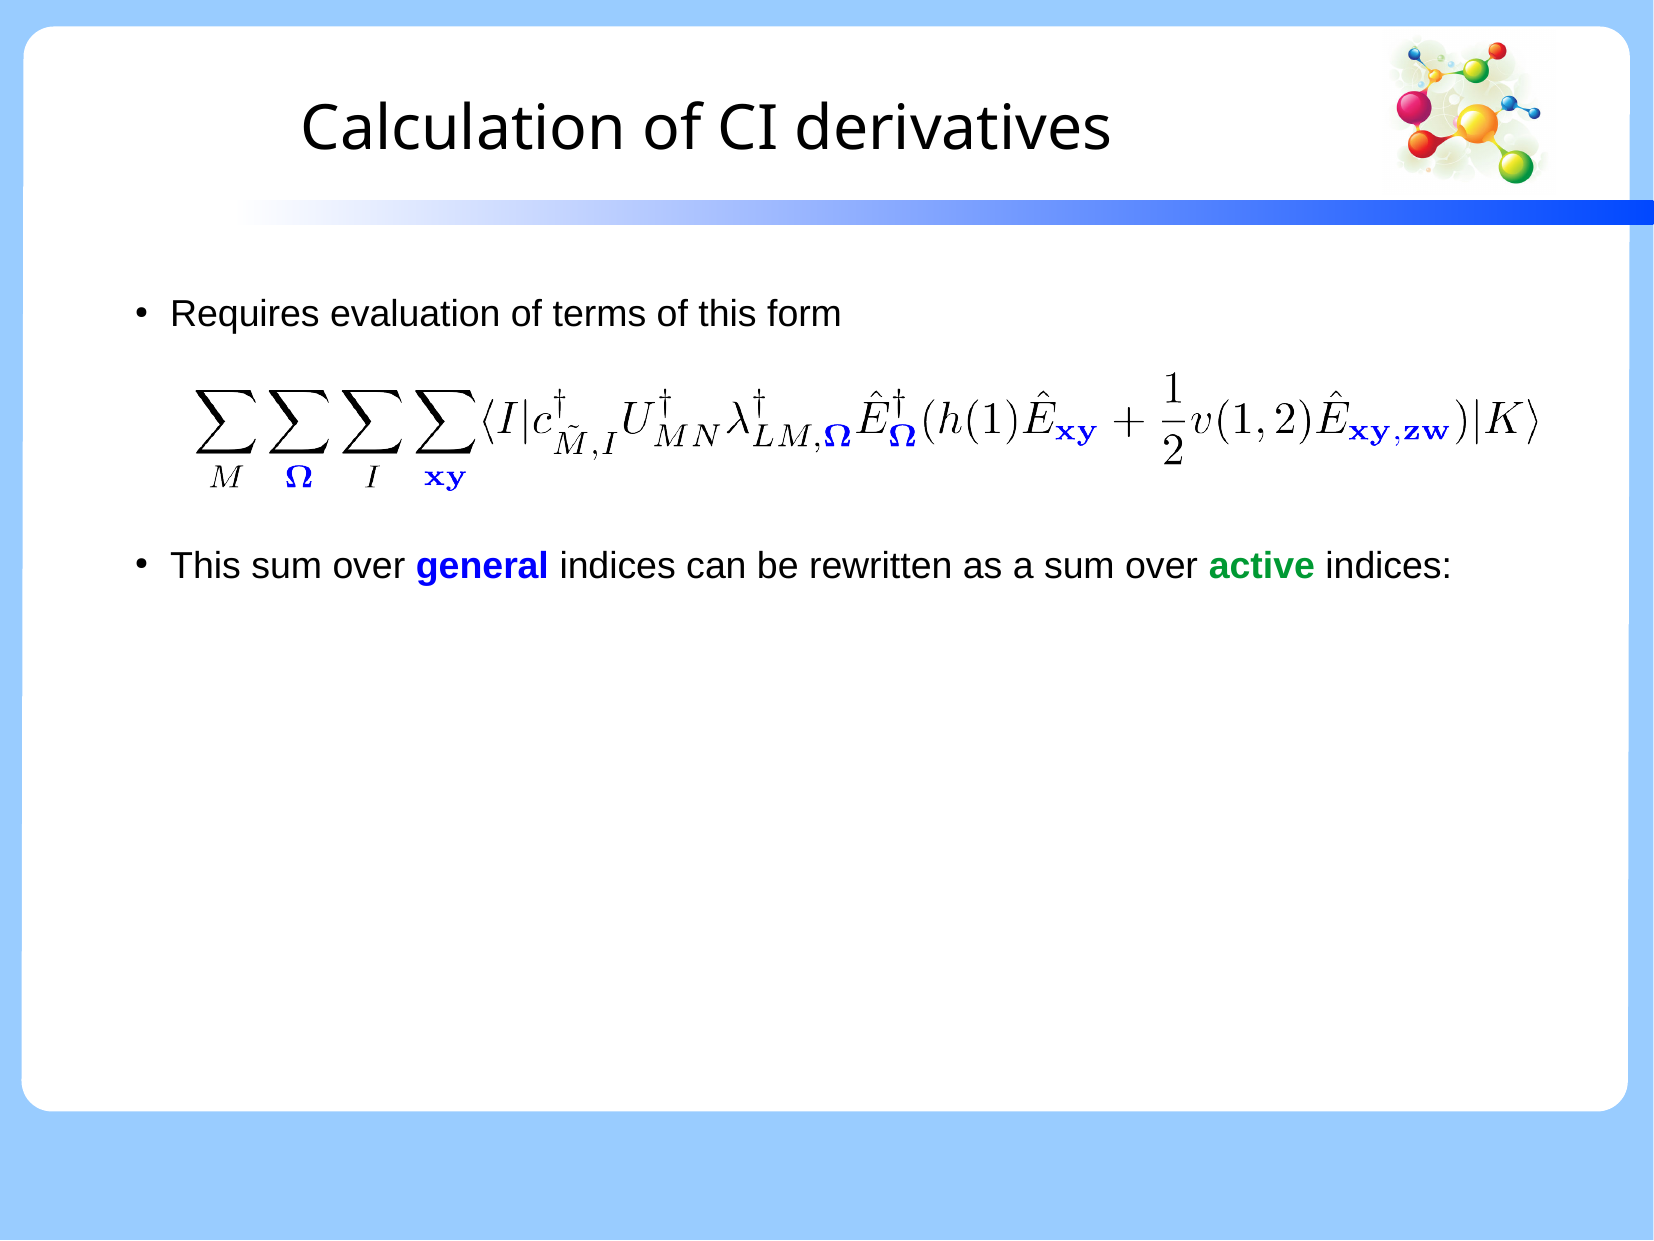

# Calculation of CI derivatives
Requires evaluation of terms of this form
This sum over general indices can be rewritten as a sum over active indices: